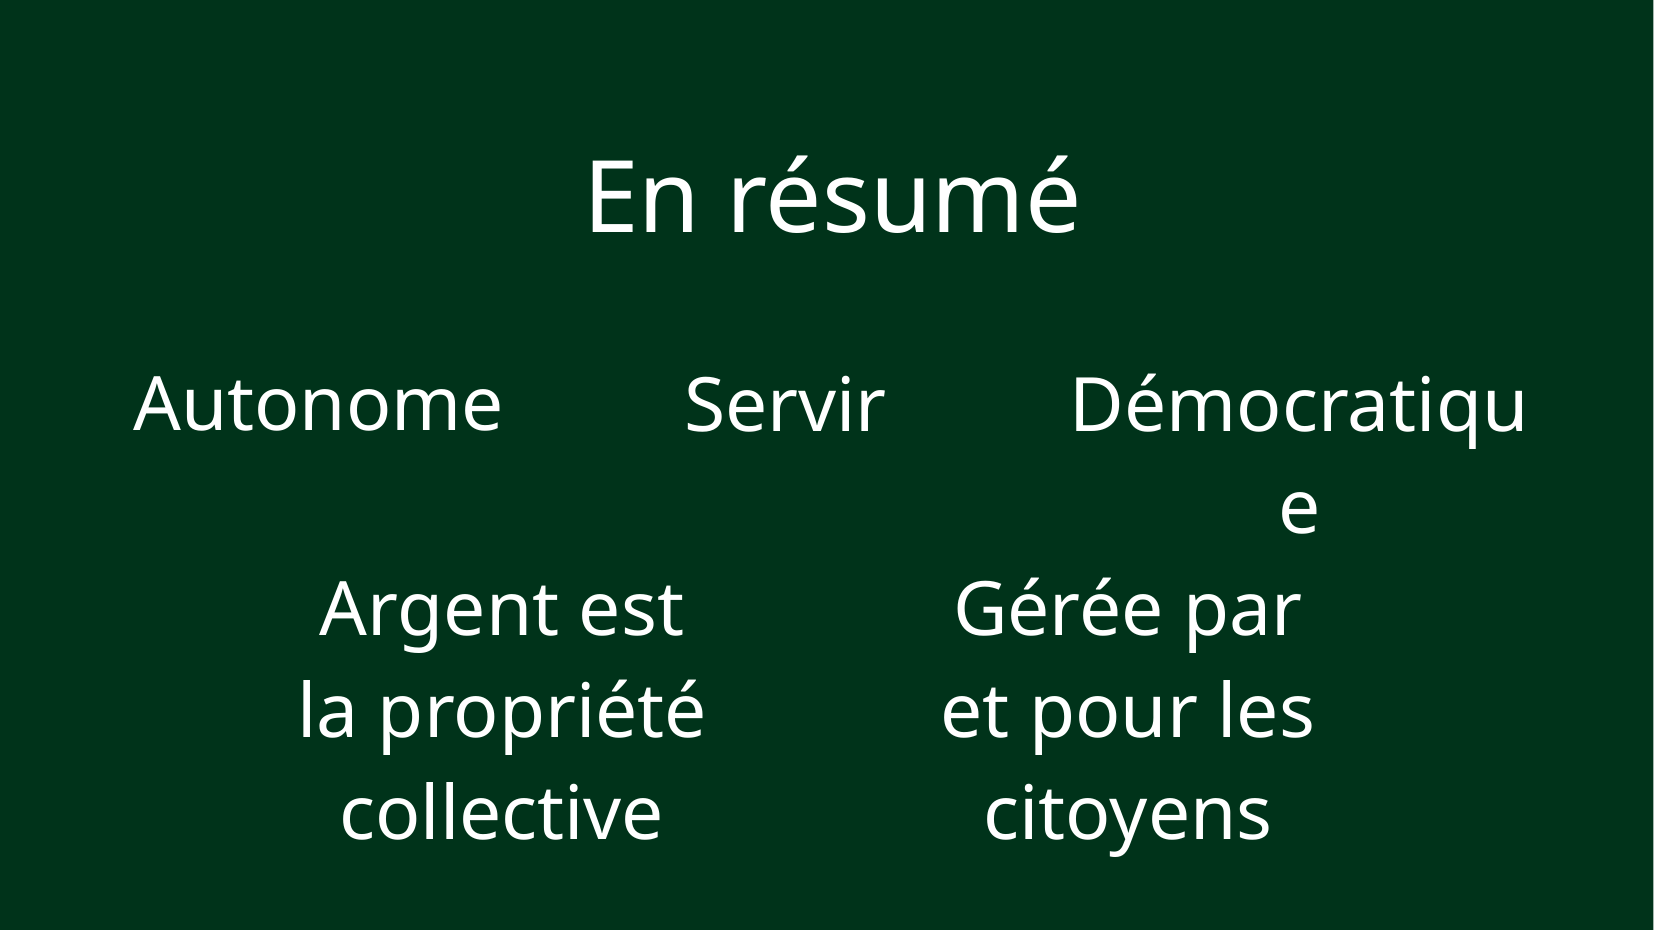

En résumé
Autonome
Servir
Démocratique
Argent est la propriété collective
Gérée par et pour les citoyens